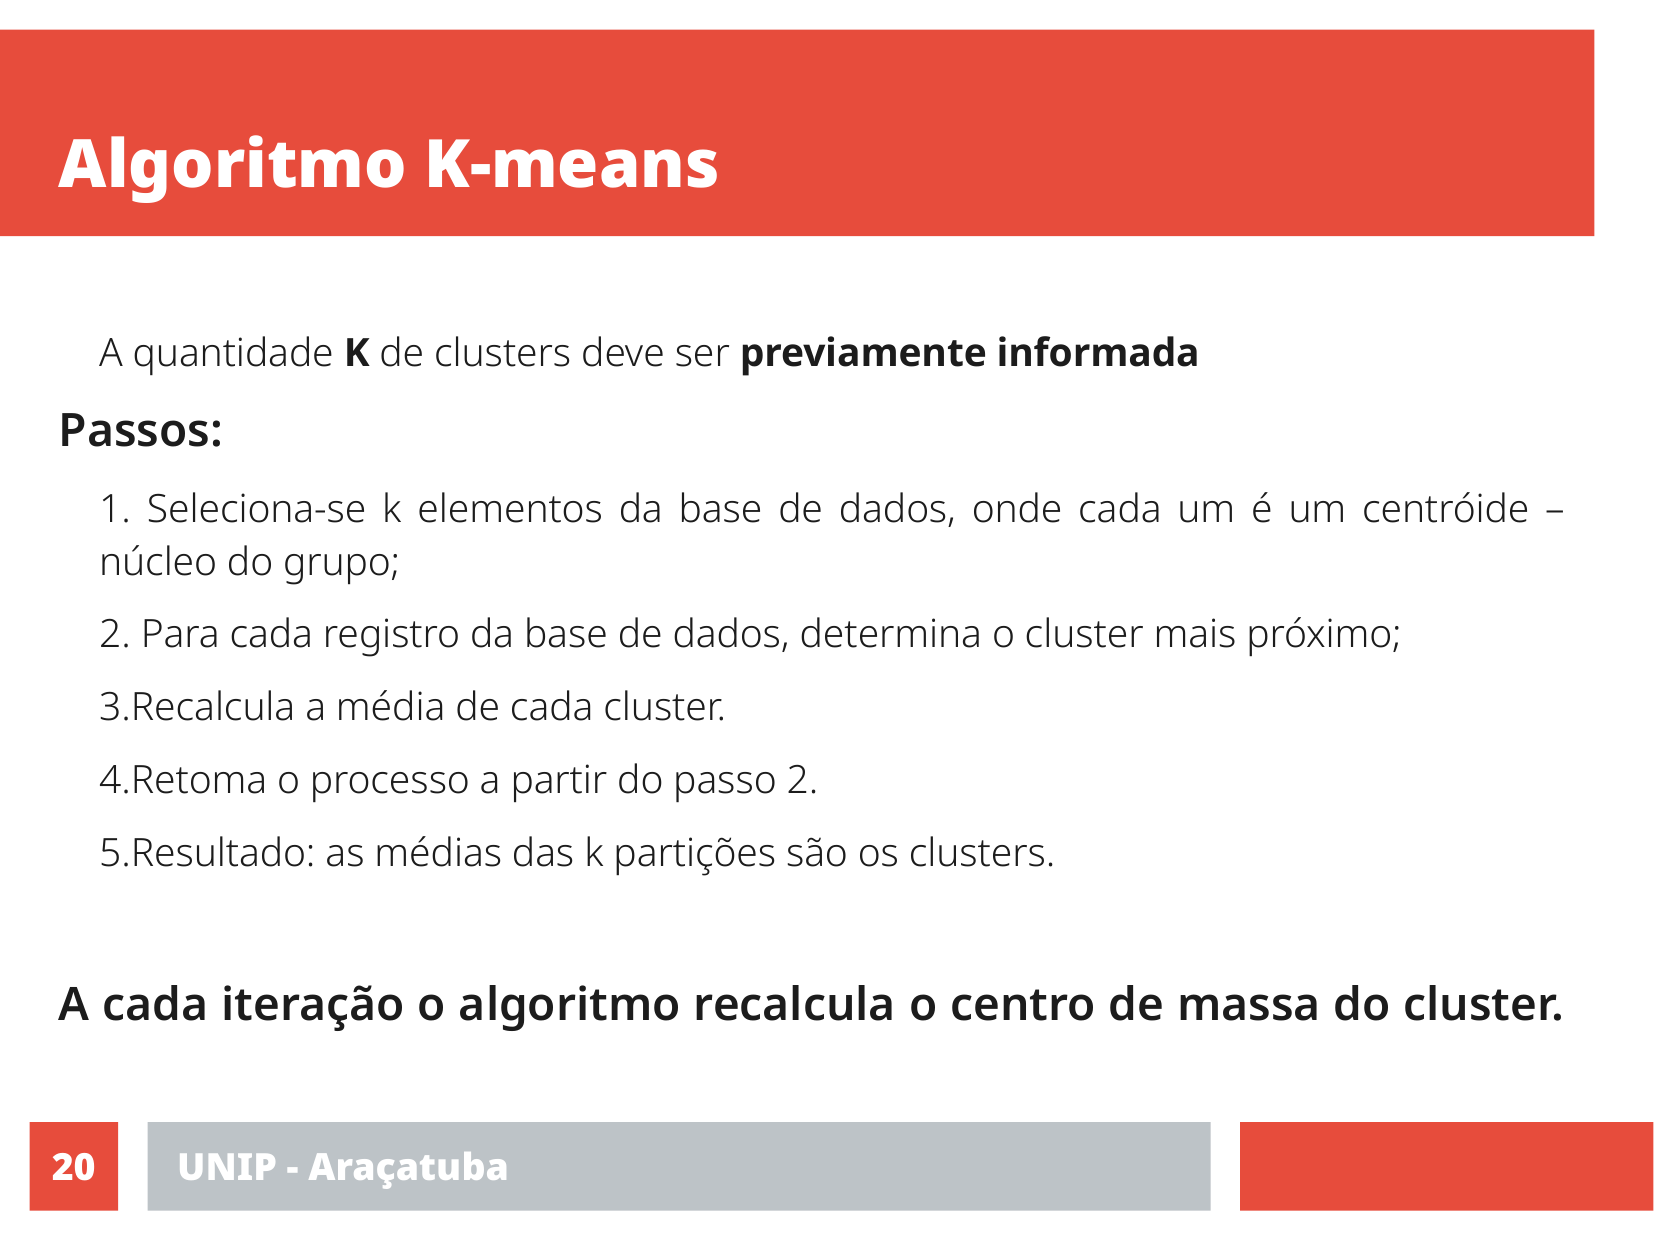

# Algoritmo K-means
A quantidade K de clusters deve ser previamente informada
Passos:
1. Seleciona-se k elementos da base de dados, onde cada um é um centróide – núcleo do grupo;
2. Para cada registro da base de dados, determina o cluster mais próximo;
3.Recalcula a média de cada cluster.
4.Retoma o processo a partir do passo 2.
5.Resultado: as médias das k partições são os clusters.
A cada iteração o algoritmo recalcula o centro de massa do cluster.
20
UNIP - Araçatuba